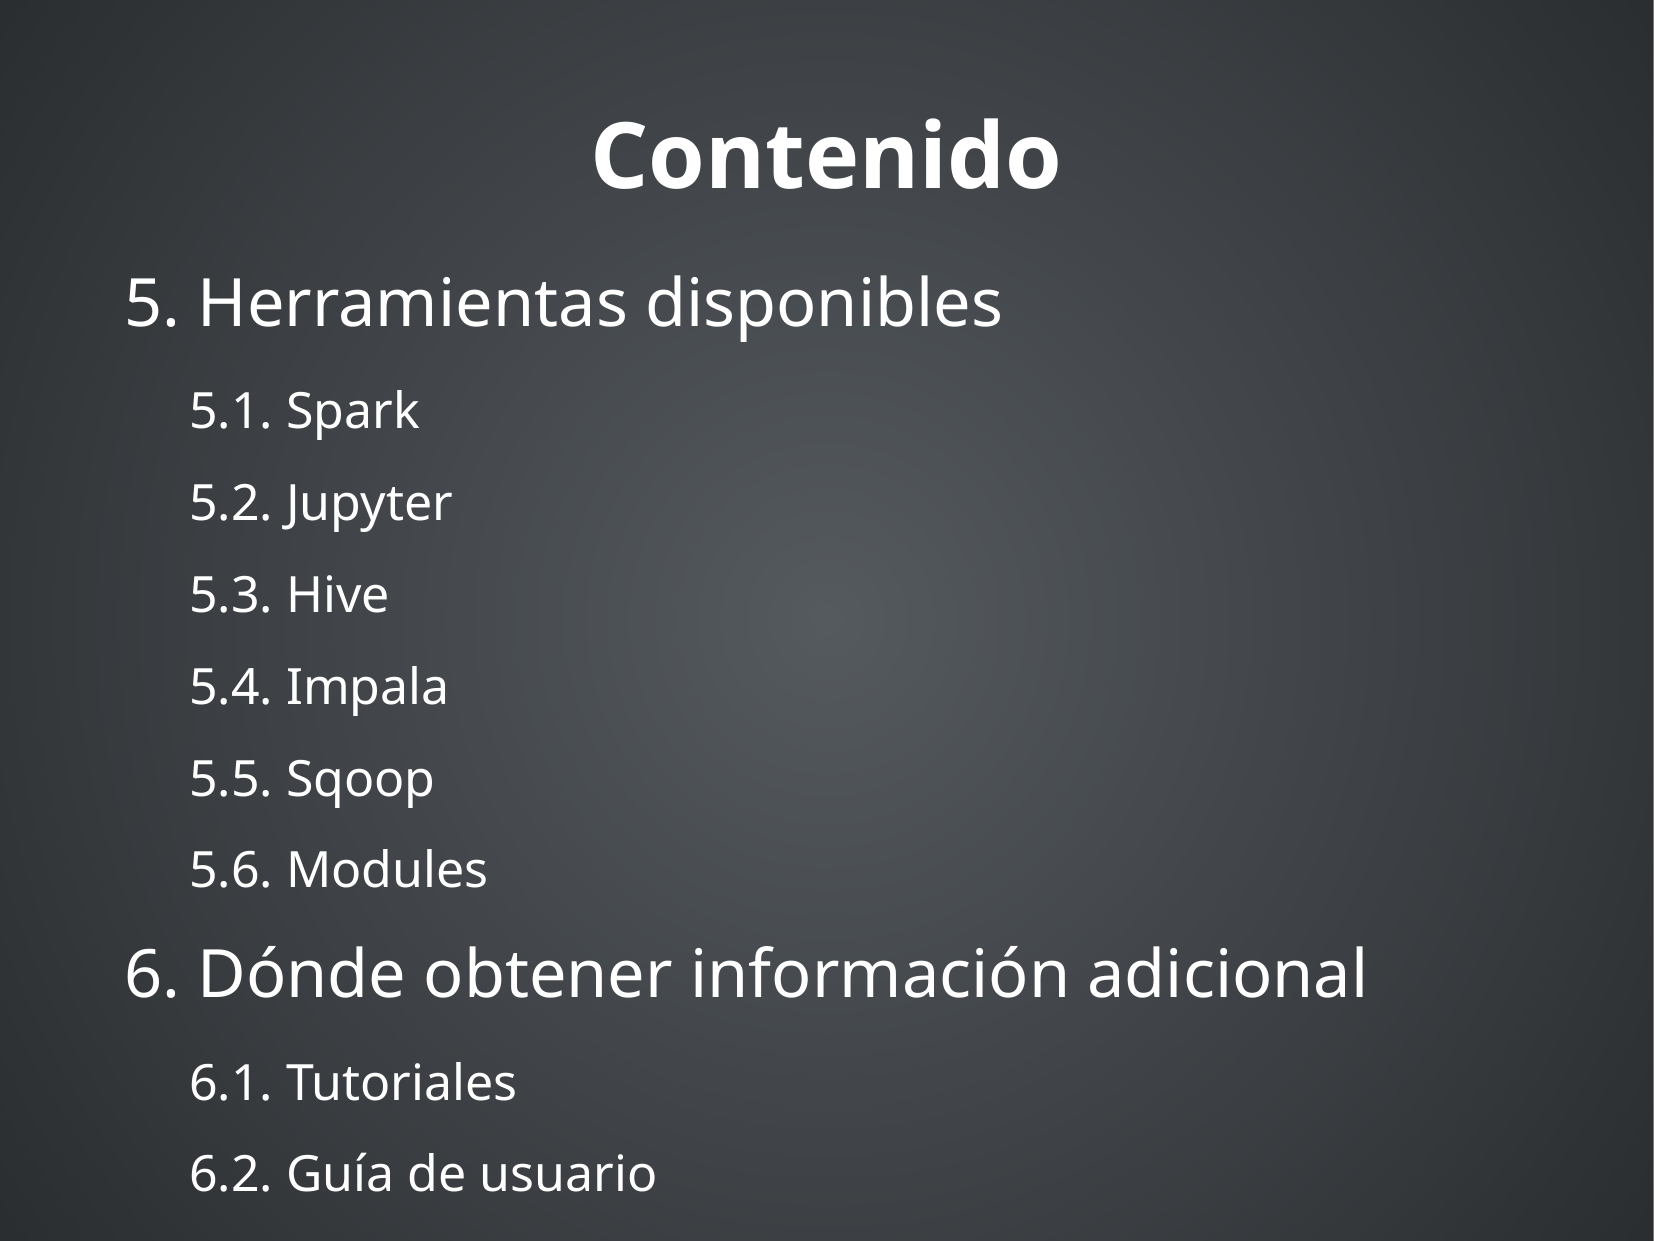

# Contenido
5. Herramientas disponibles
5.1. Spark
5.2. Jupyter
5.3. Hive
5.4. Impala
5.5. Sqoop
5.6. Modules
6. Dónde obtener información adicional
6.1. Tutoriales
6.2. Guía de usuario
6.3. Documentación oficial